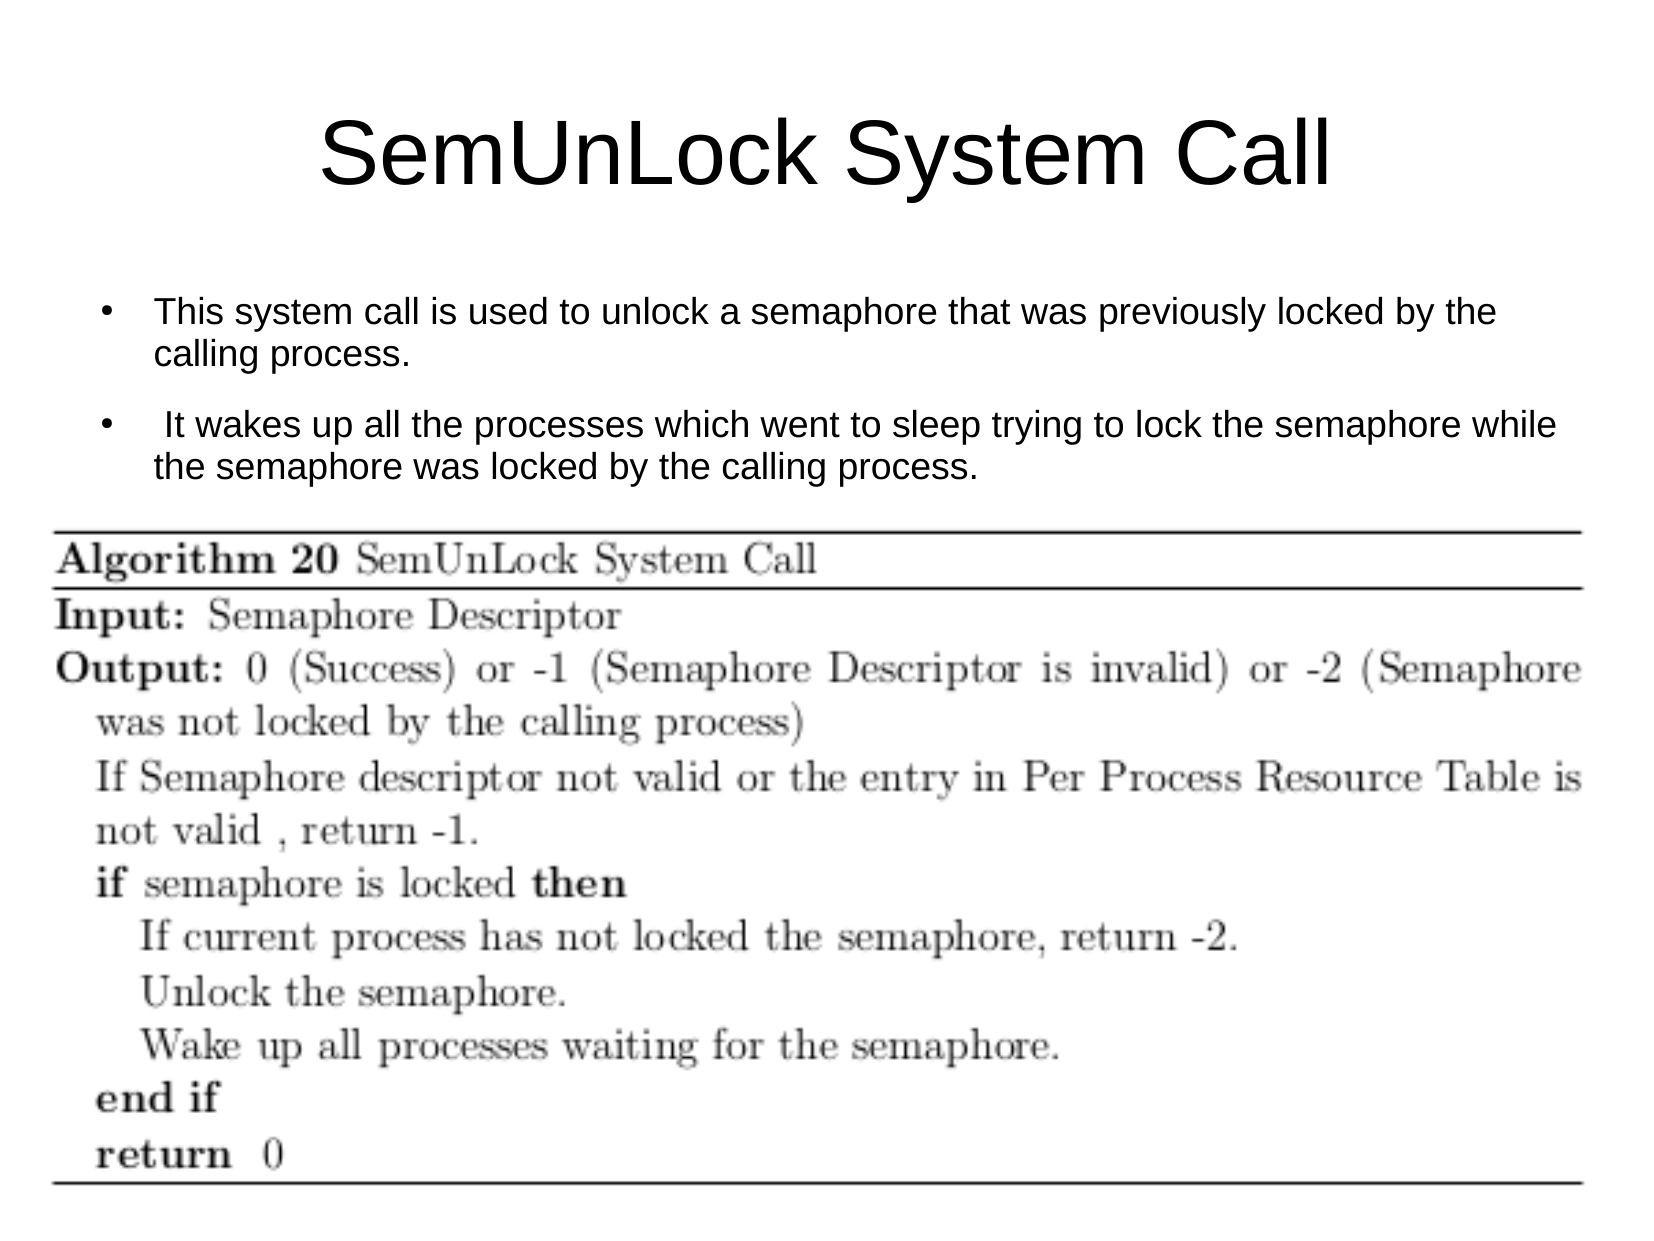

# SemUnLock System Call
This system call is used to unlock a semaphore that was previously locked by the calling process.
 It wakes up all the processes which went to sleep trying to lock the semaphore while the semaphore was locked by the calling process.